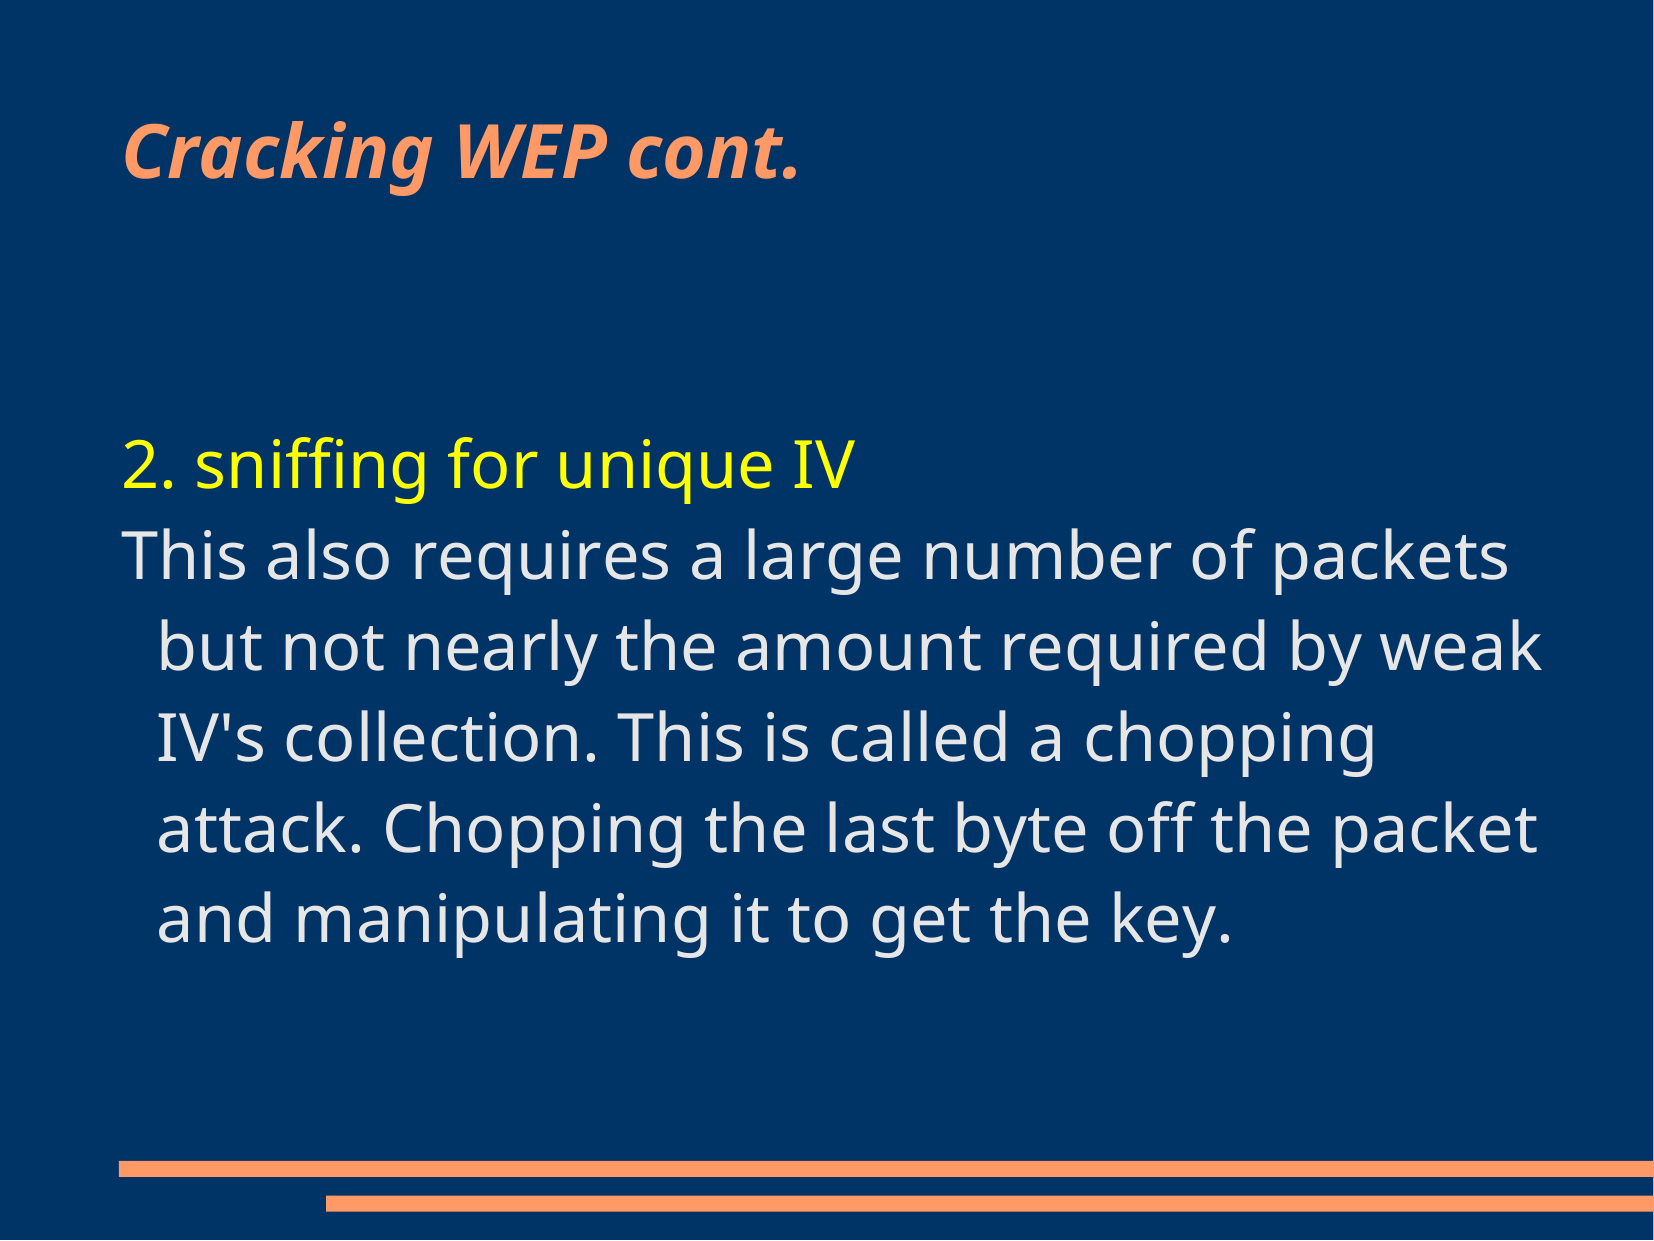

# Cracking WEP cont.
2. sniffing for unique IV
This also requires a large number of packets but not nearly the amount required by weak IV's collection. This is called a chopping attack. Chopping the last byte off the packet and manipulating it to get the key.